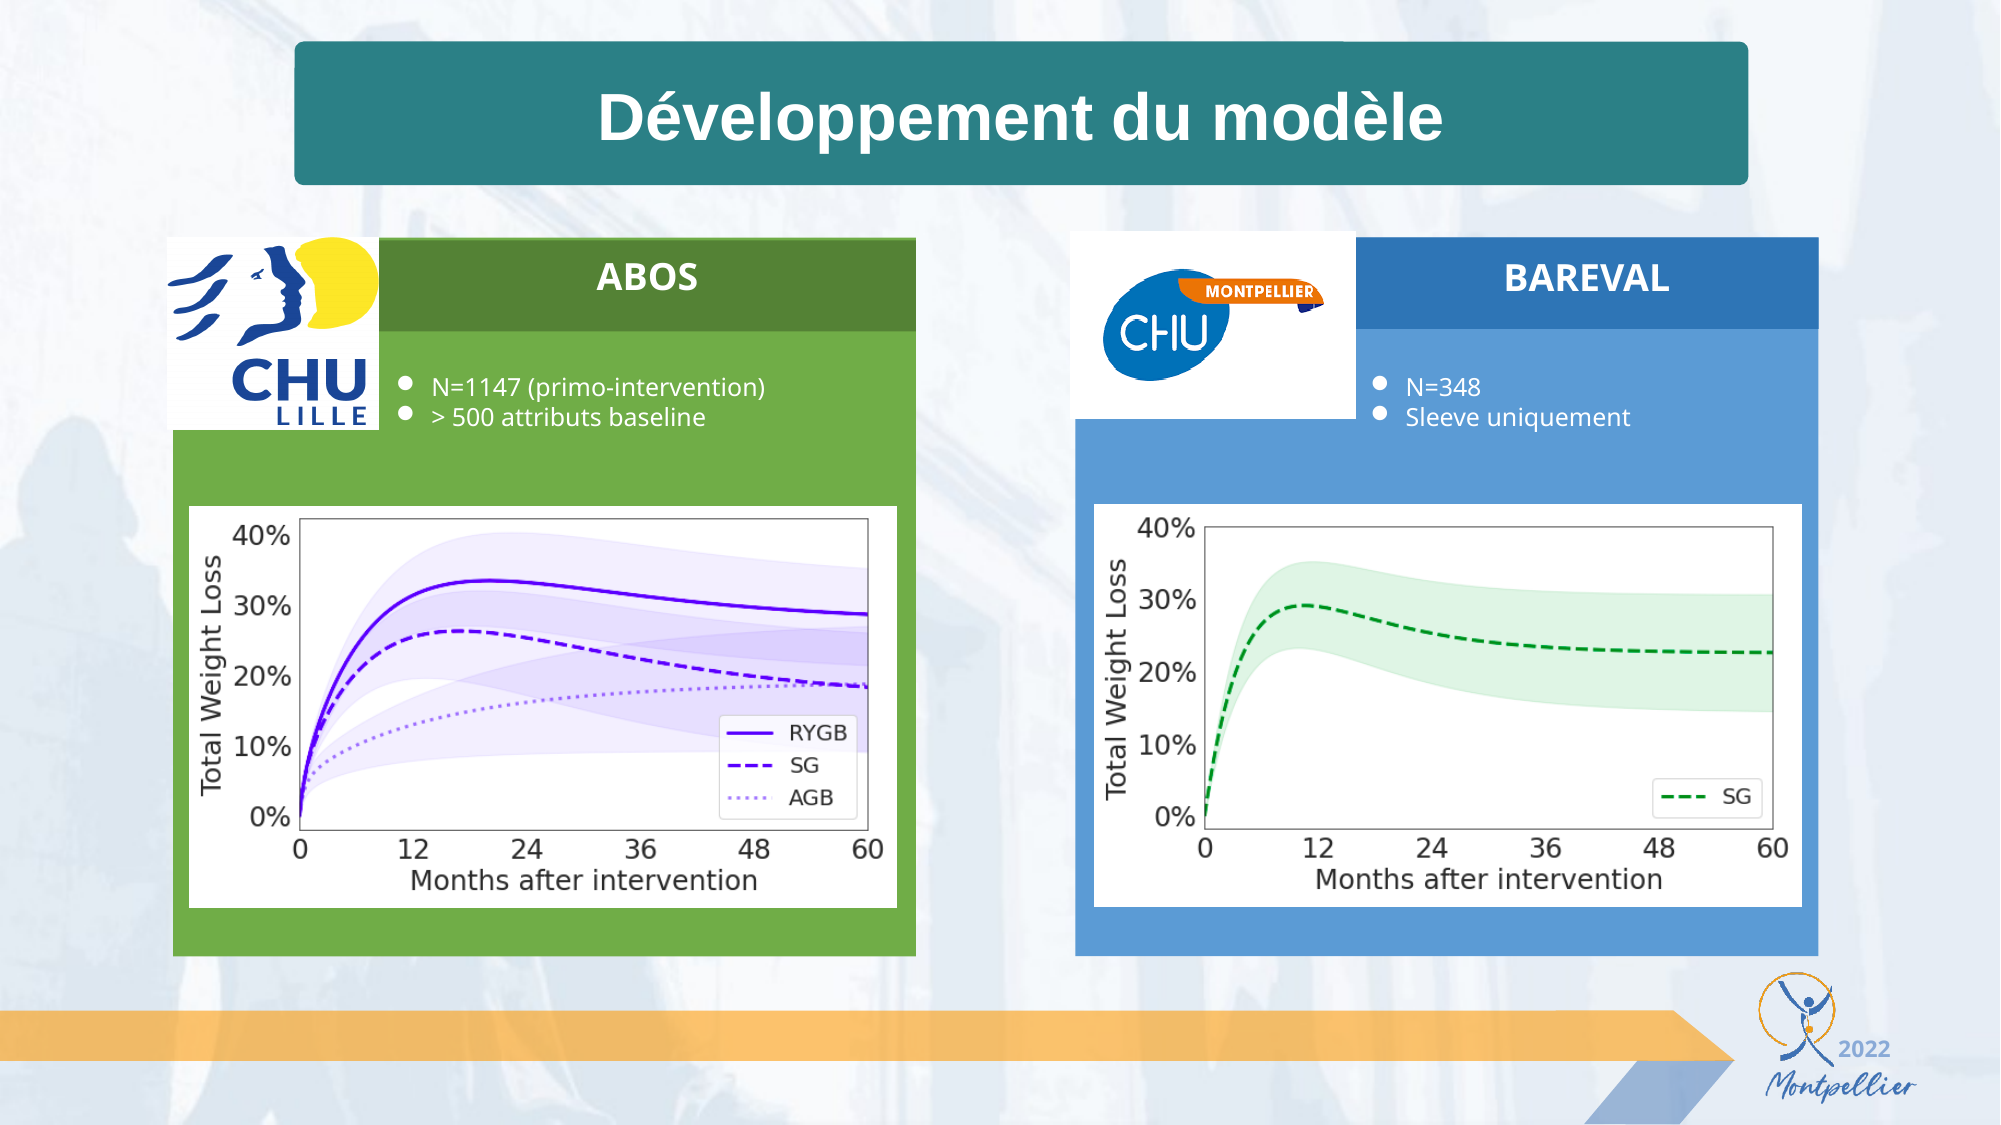

Développement du modèle
ABOS
BAREVAL
N=1147 (primo-intervention)
> 500 attributs baseline
N=348
Sleeve uniquement